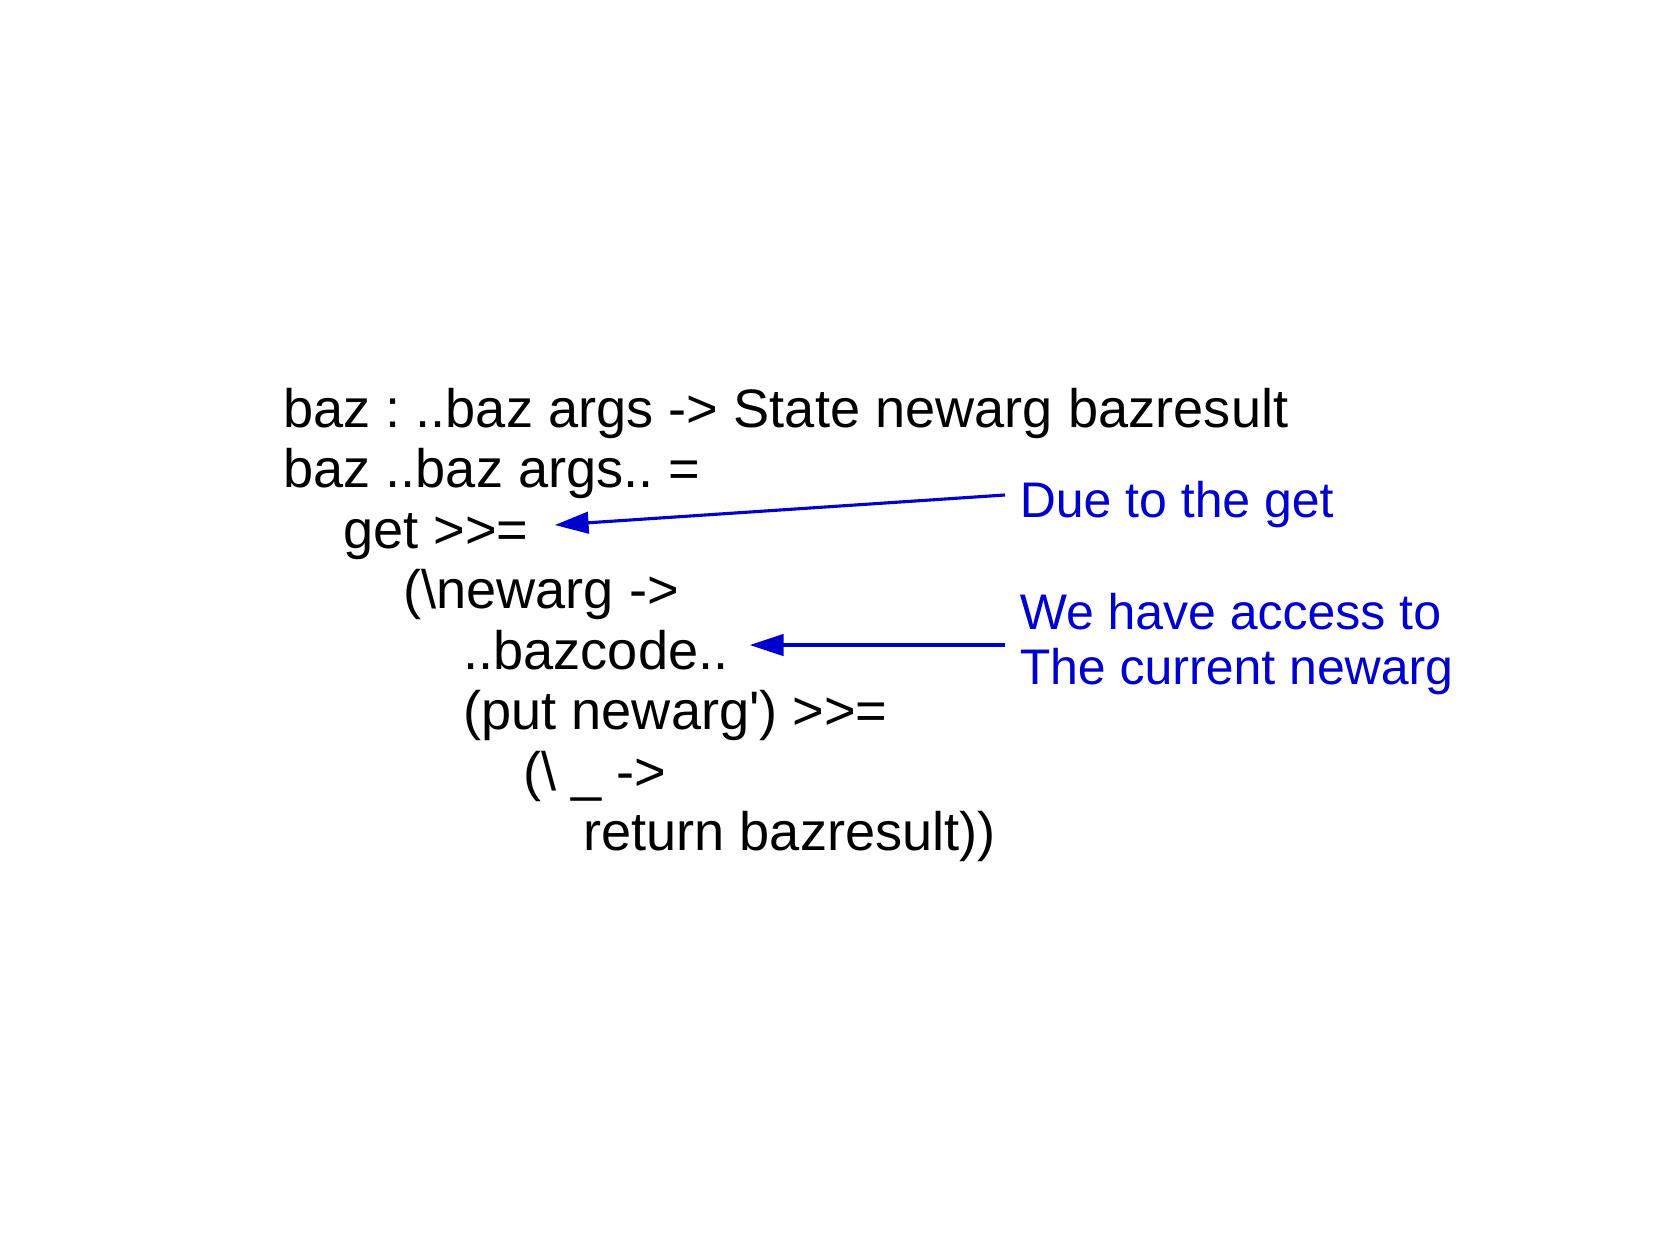

# baz : ..baz args -> State newarg bazresult
baz ..baz args.. =
 get >>=
 (\newarg ->
 ..bazcode..
 (put newarg') >>=
 (\ _ ->
 return bazresult))
Due to the get
We have access to
The current newarg